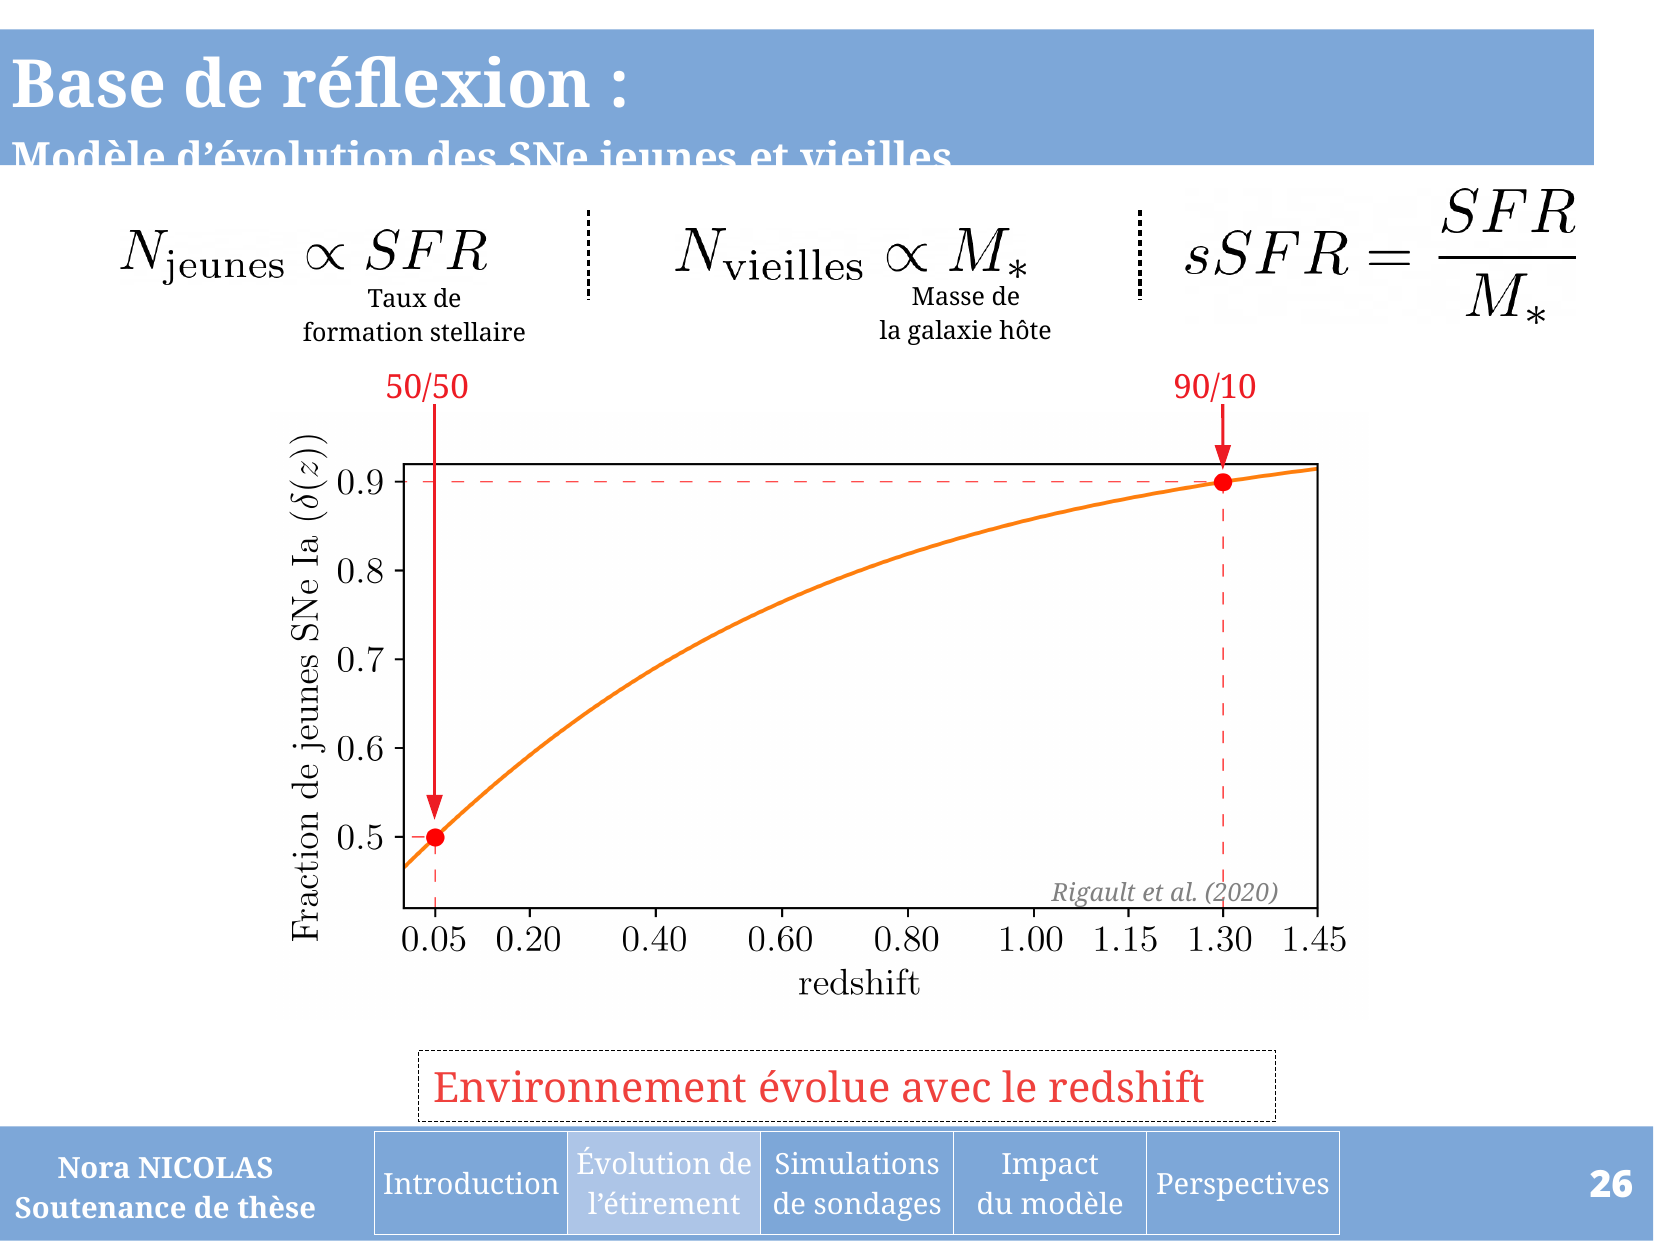

# Base de réflexion : Modèle d’évolution des SNe jeunes et vieilles
Masse de
la galaxie hôte
Taux de
formation stellaire
50/50
90/10
Rigault et al. (2020)
Environnement évolue avec le redshift
26
Introduction
Évolution de
l’étirement
Simulations
de sondages
Impact
du modèle
Perspectives